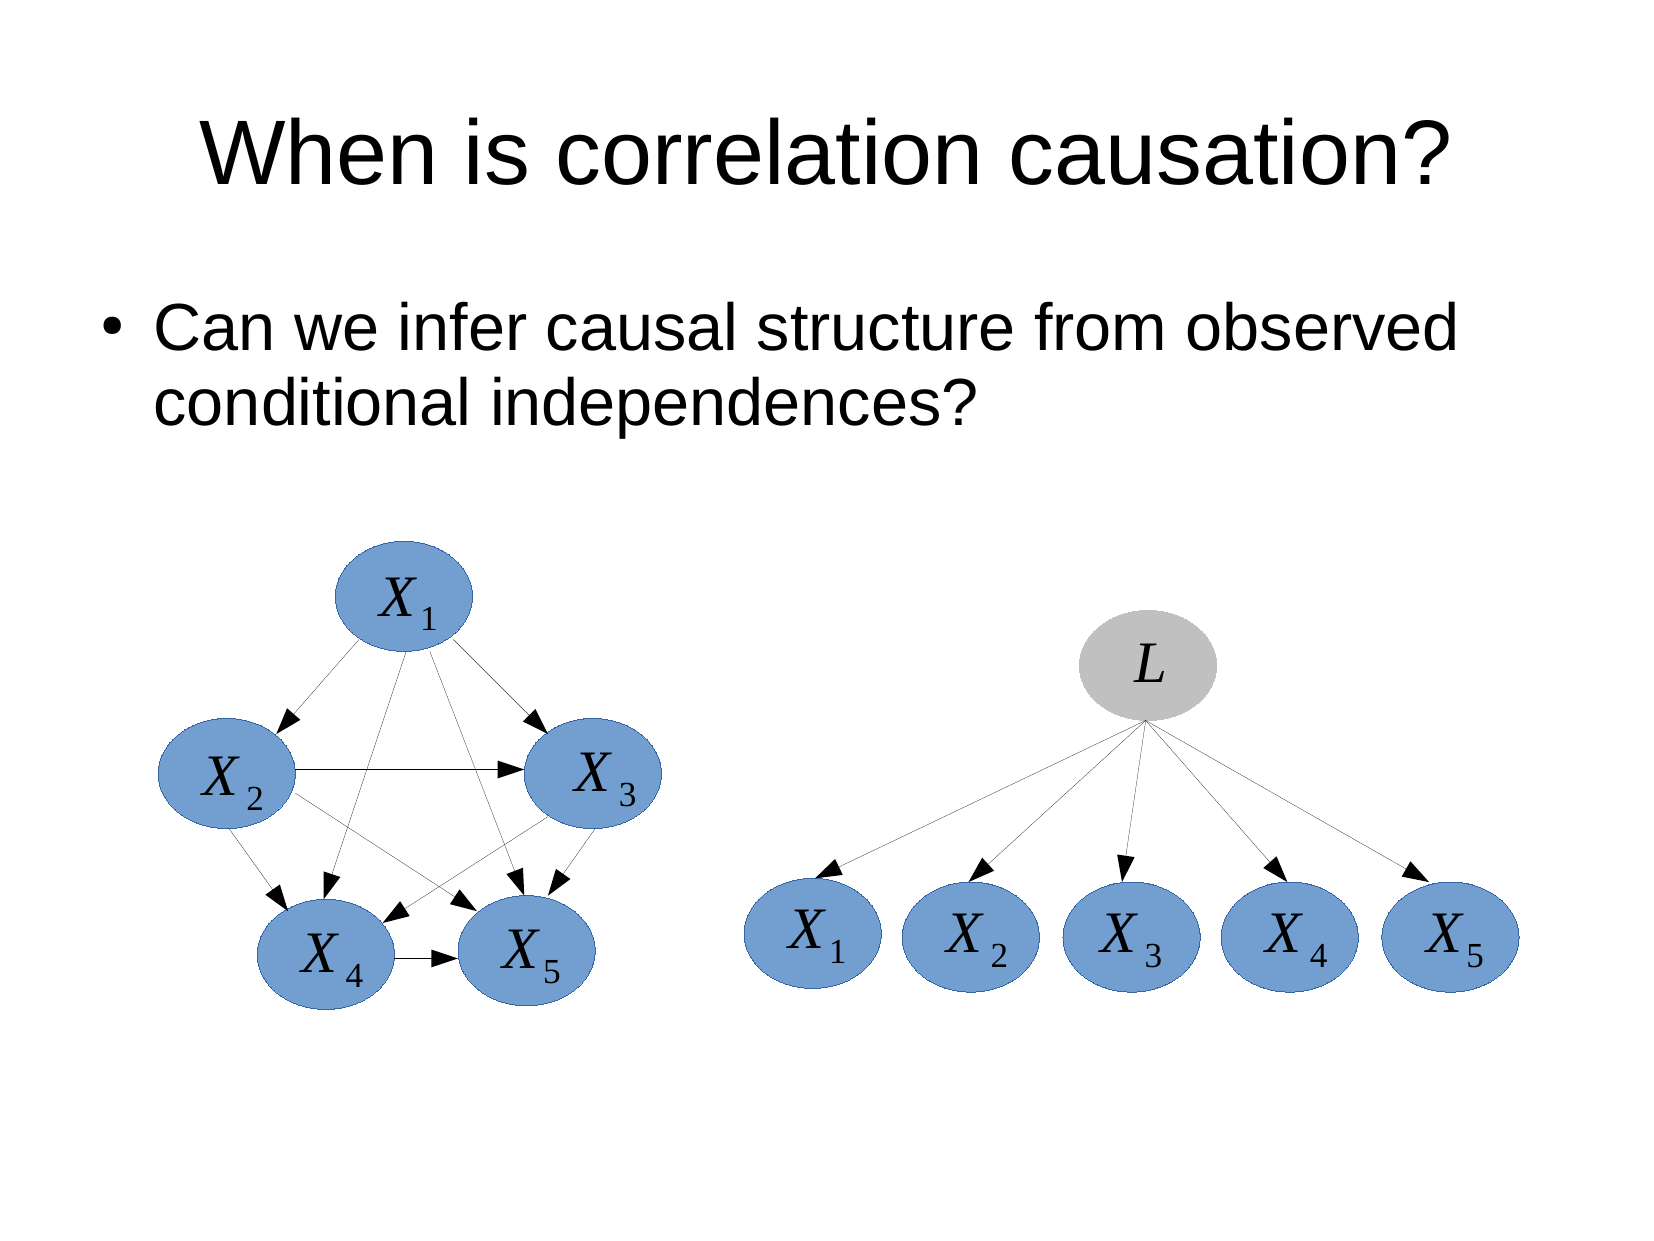

# When is correlation causation?
Can we infer causal structure from observed conditional independences?